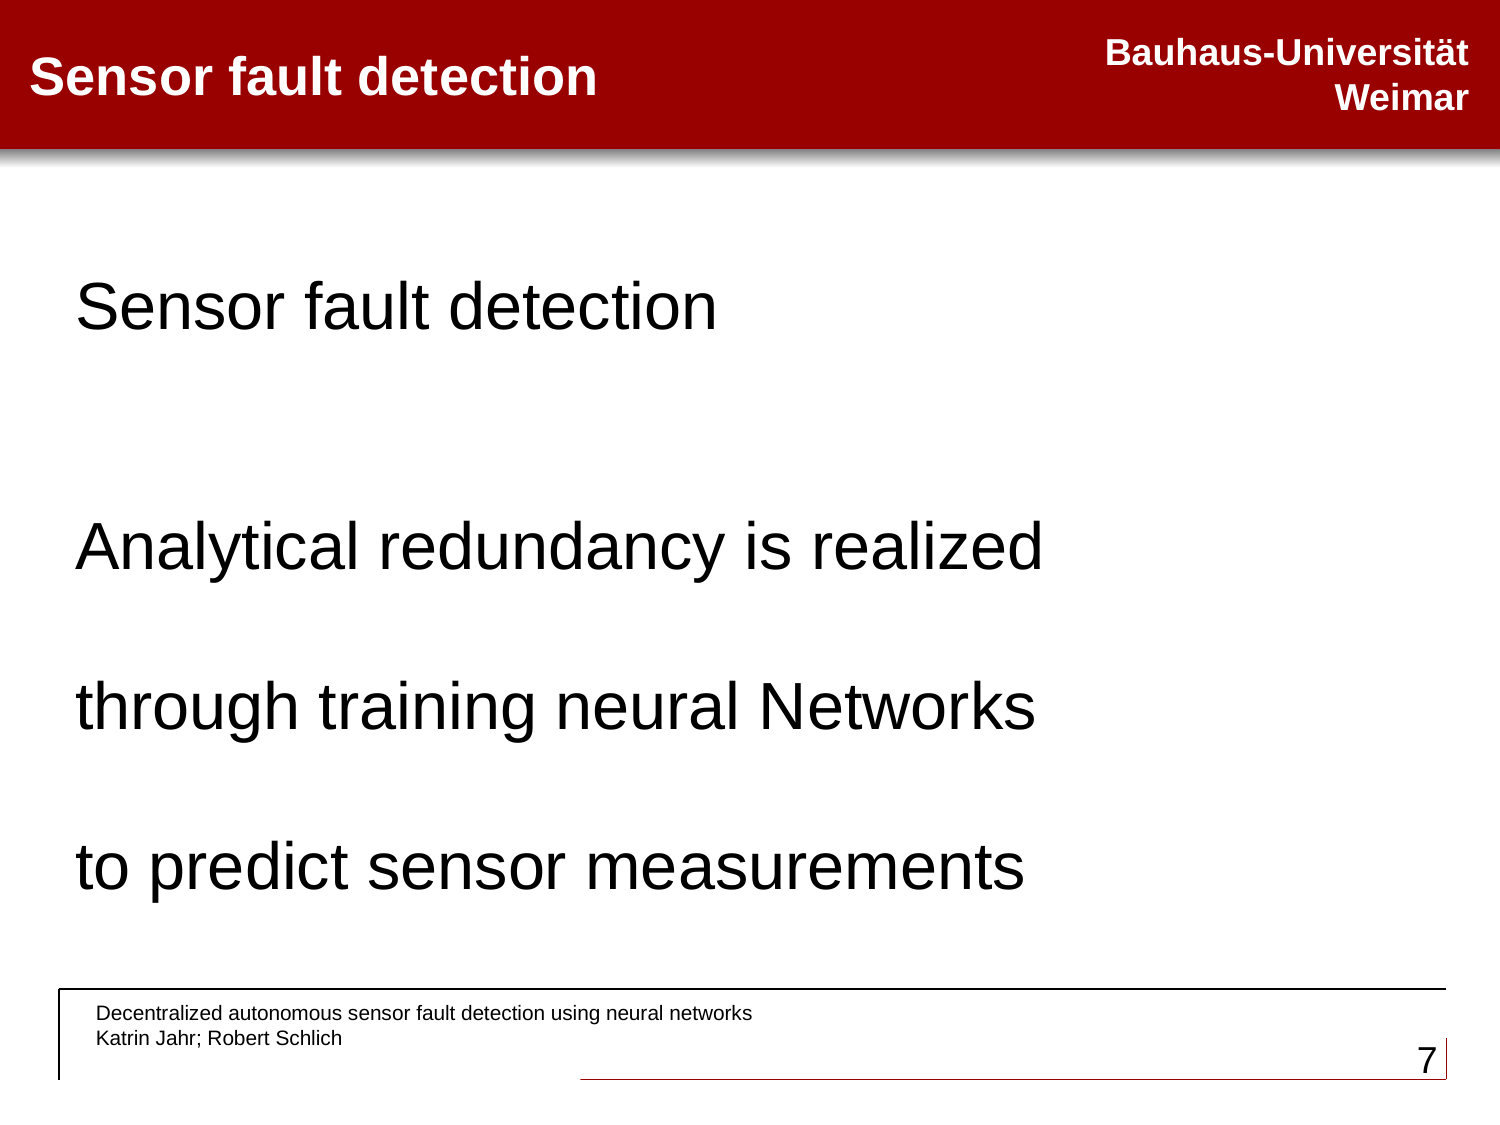

Sensor fault detection
Sensor fault detection
Analytical redundancy is realized
through training neural Networks
to predict sensor measurements